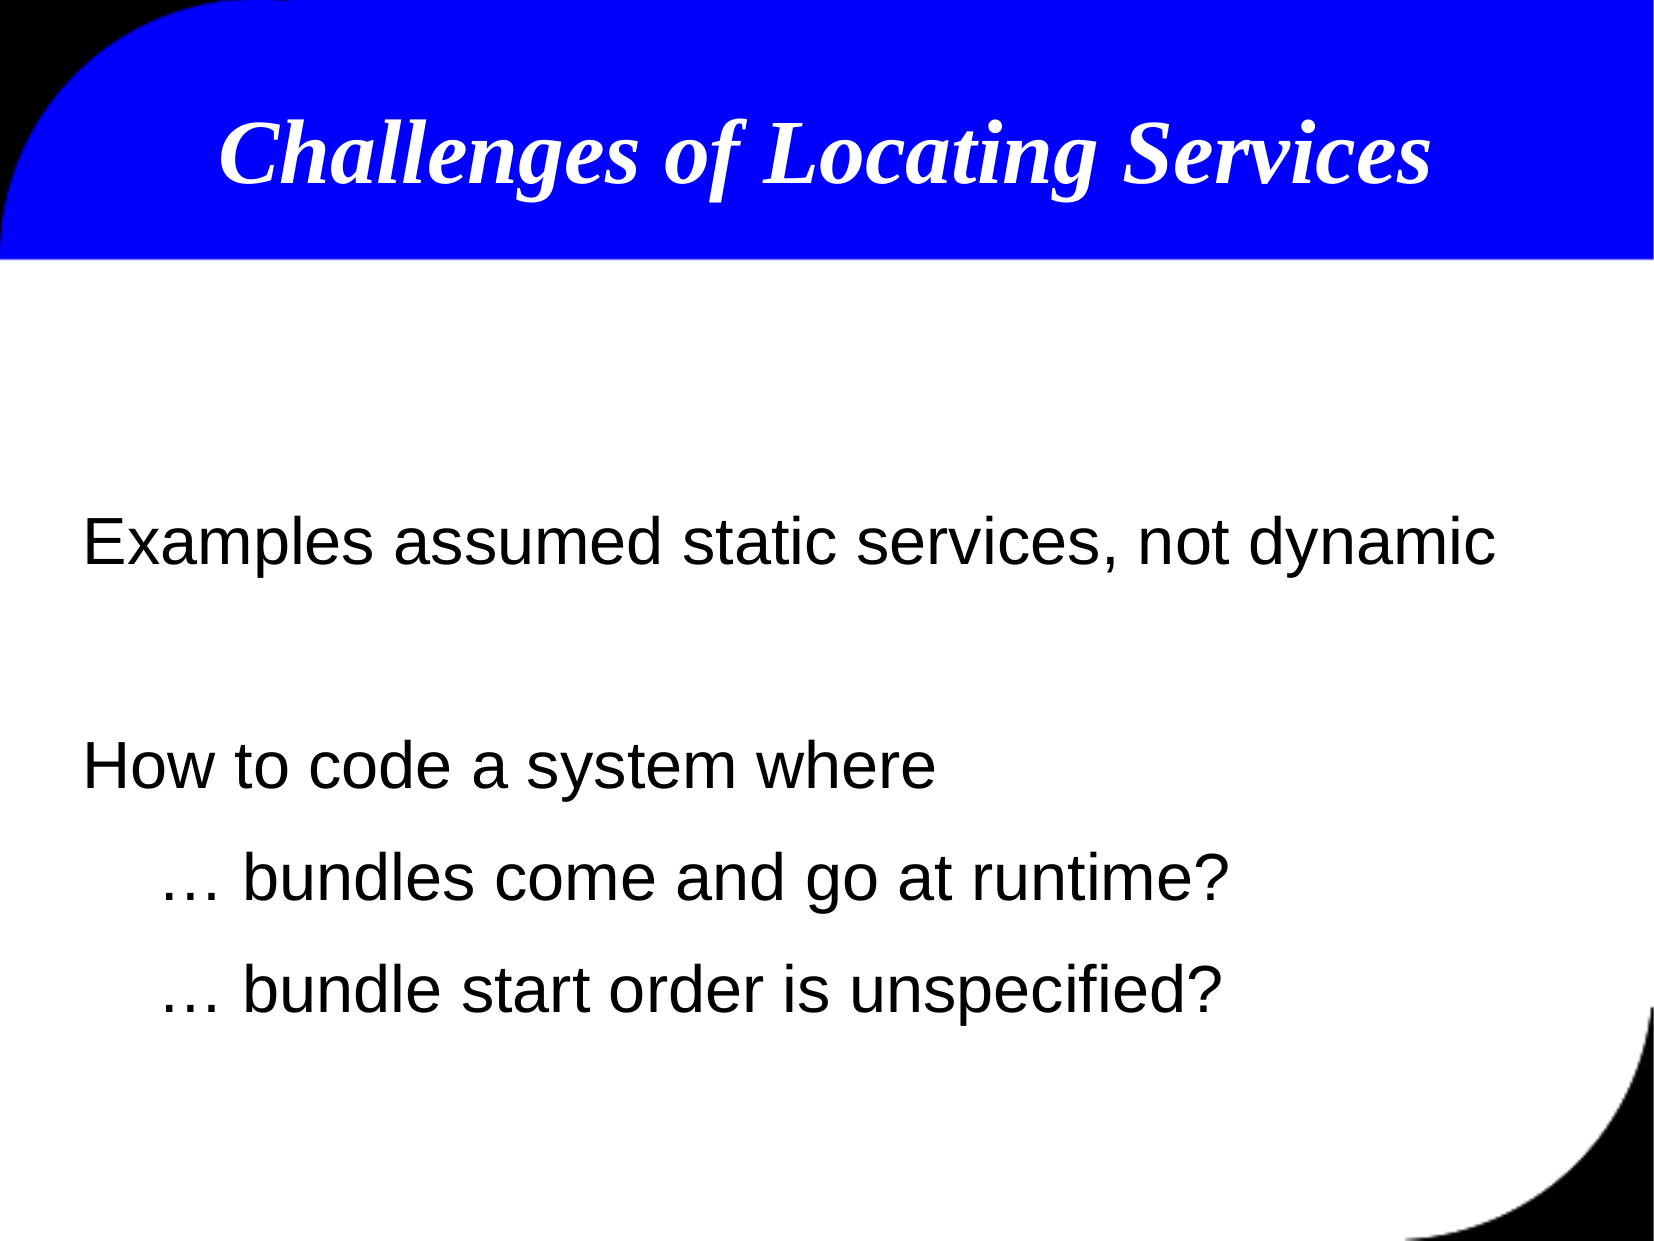

# Challenges of Locating Services
Examples assumed static services, not dynamic
How to code a system where
	… bundles come and go at runtime?
	… bundle start order is unspecified?